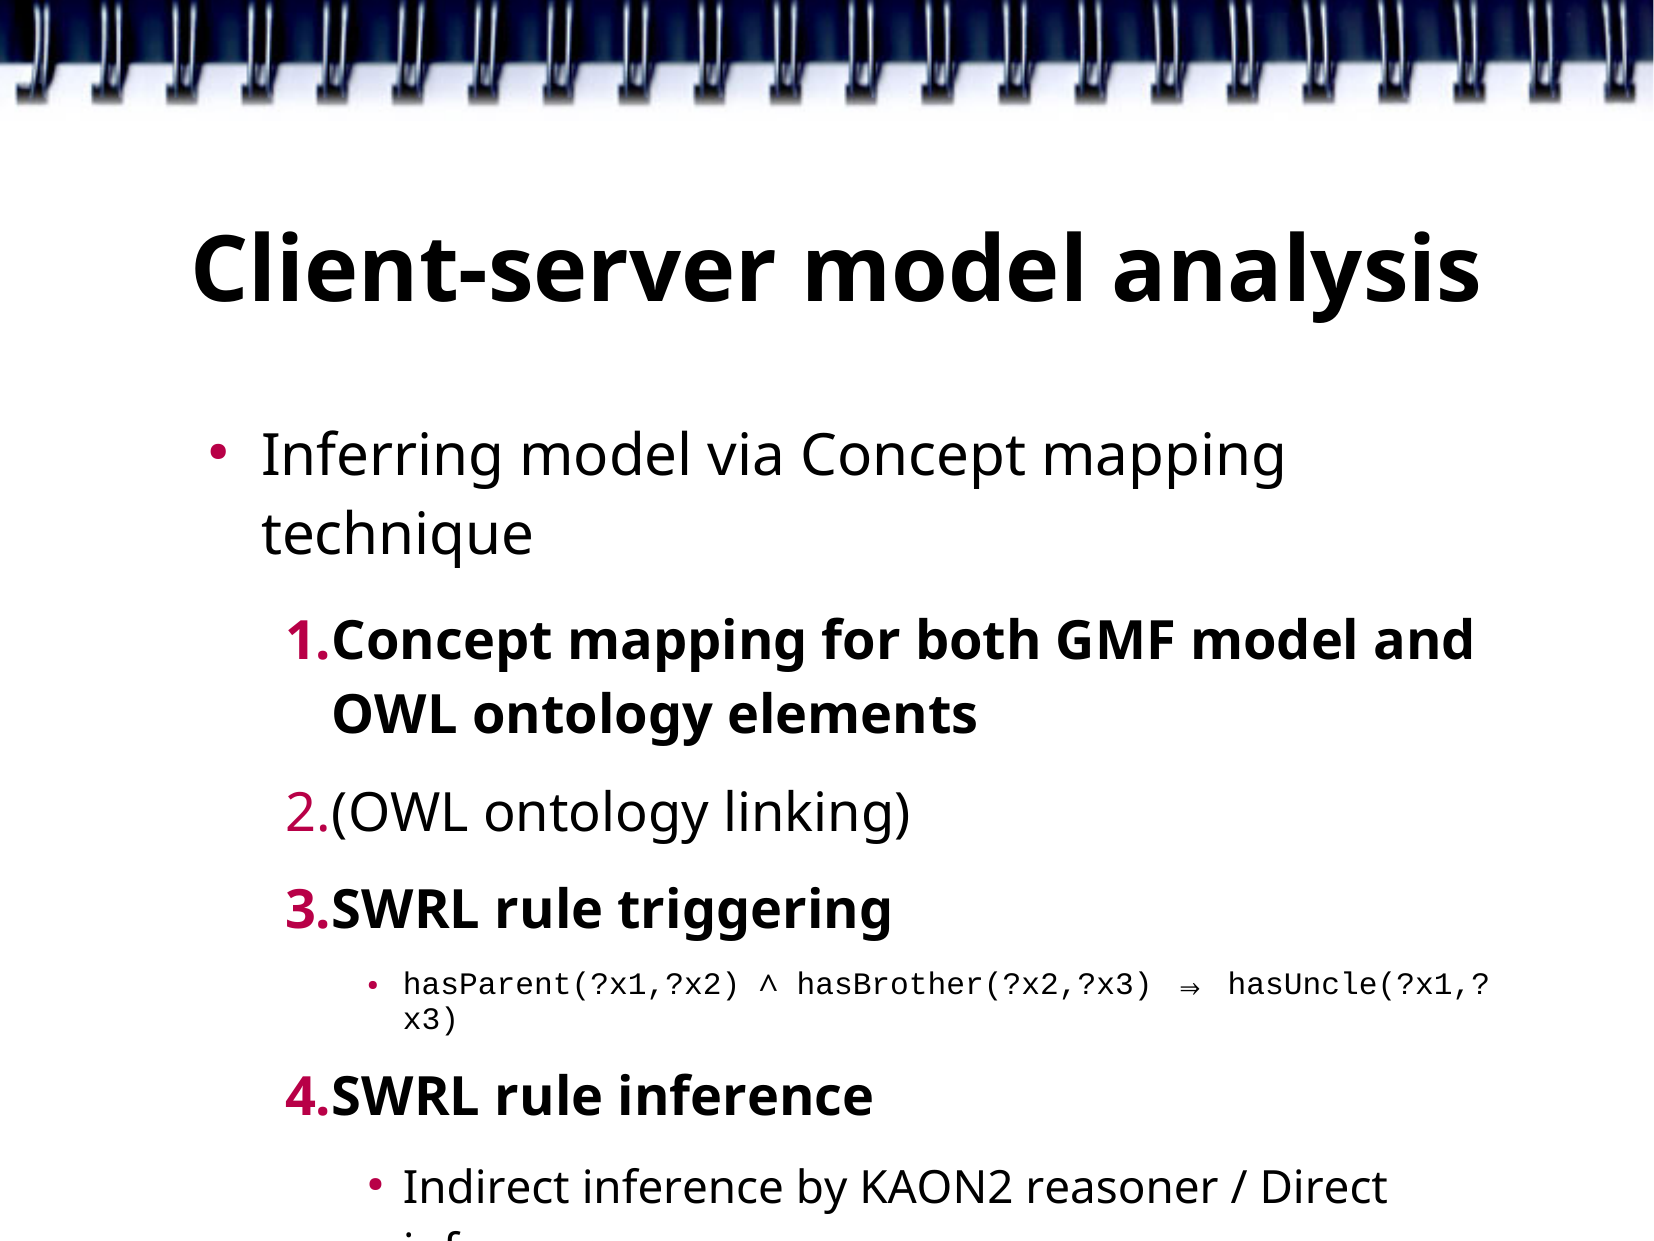

# Client-server model analysis
Inferring model via Concept mapping technique
Concept mapping for both GMF model and OWL ontology elements
(OWL ontology linking)
SWRL rule triggering
hasParent(?x1,?x2) ∧ hasBrother(?x2,?x3) ⇒ hasUncle(?x1,?x3)
SWRL rule inference
Indirect inference by KAON2 reasoner / Direct inference